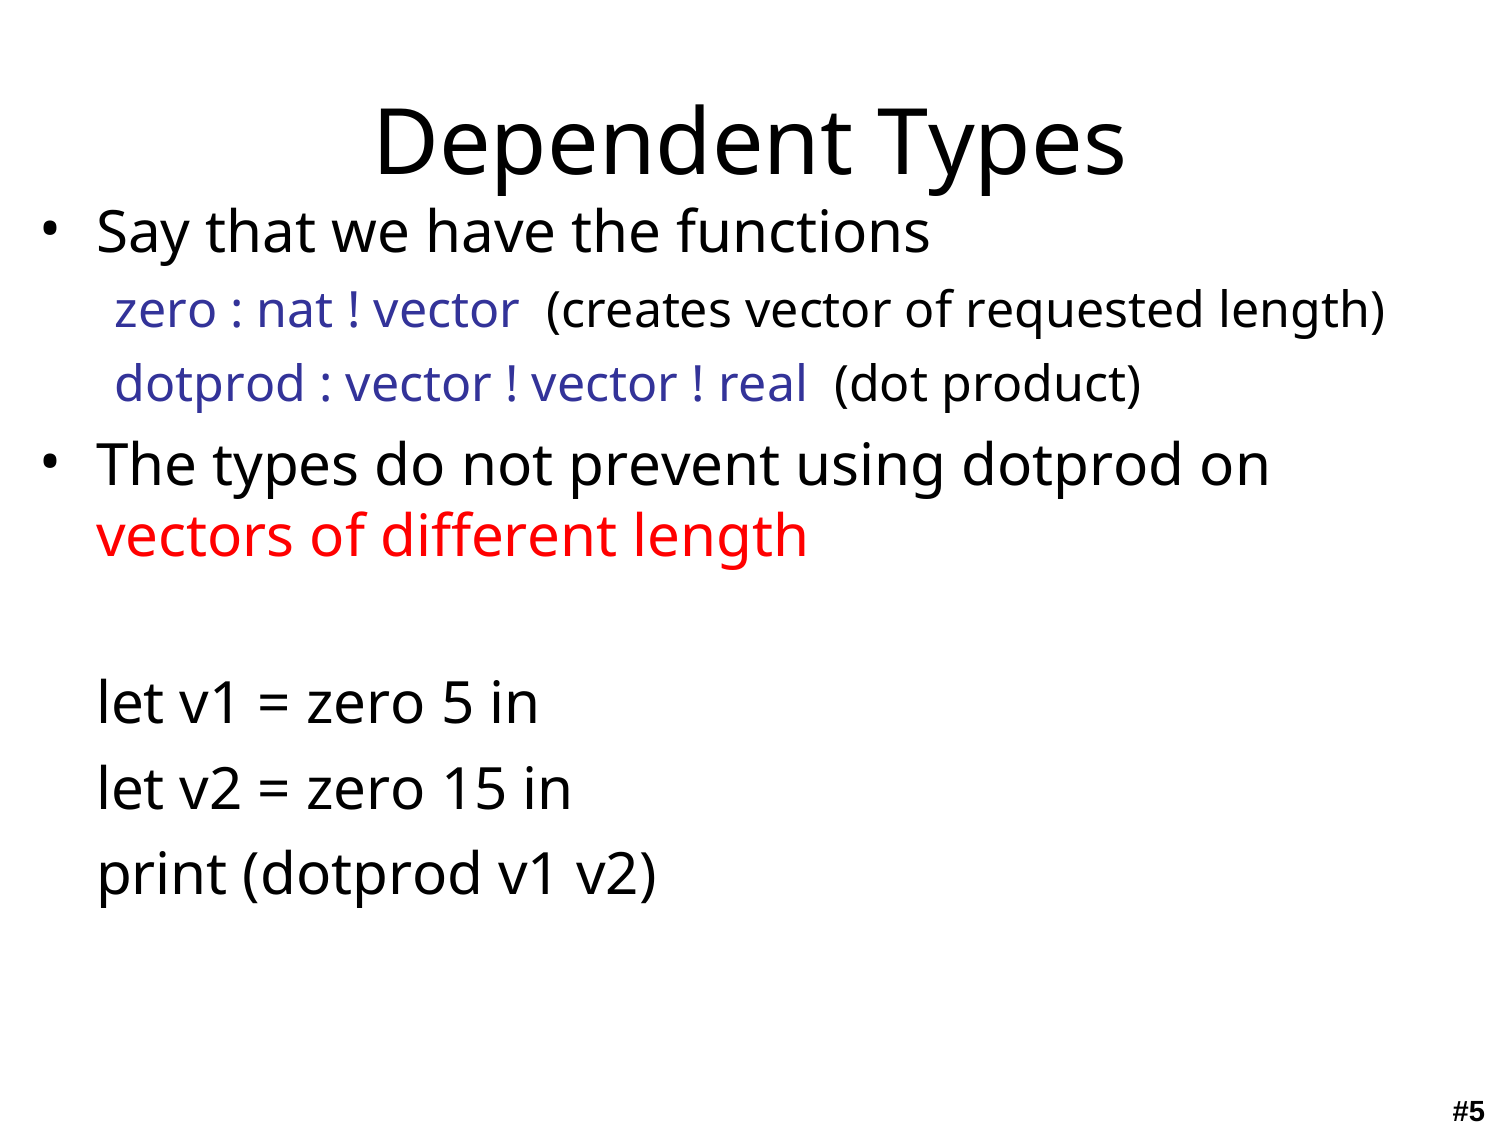

# Dependent Types
Say that we have the functions
zero : nat ! vector (creates vector of requested length)
dotprod : vector ! vector ! real (dot product)
The types do not prevent using dotprod on vectors of different length
let v1 = zero 5 in
let v2 = zero 15 in
print (dotprod v1 v2)
5